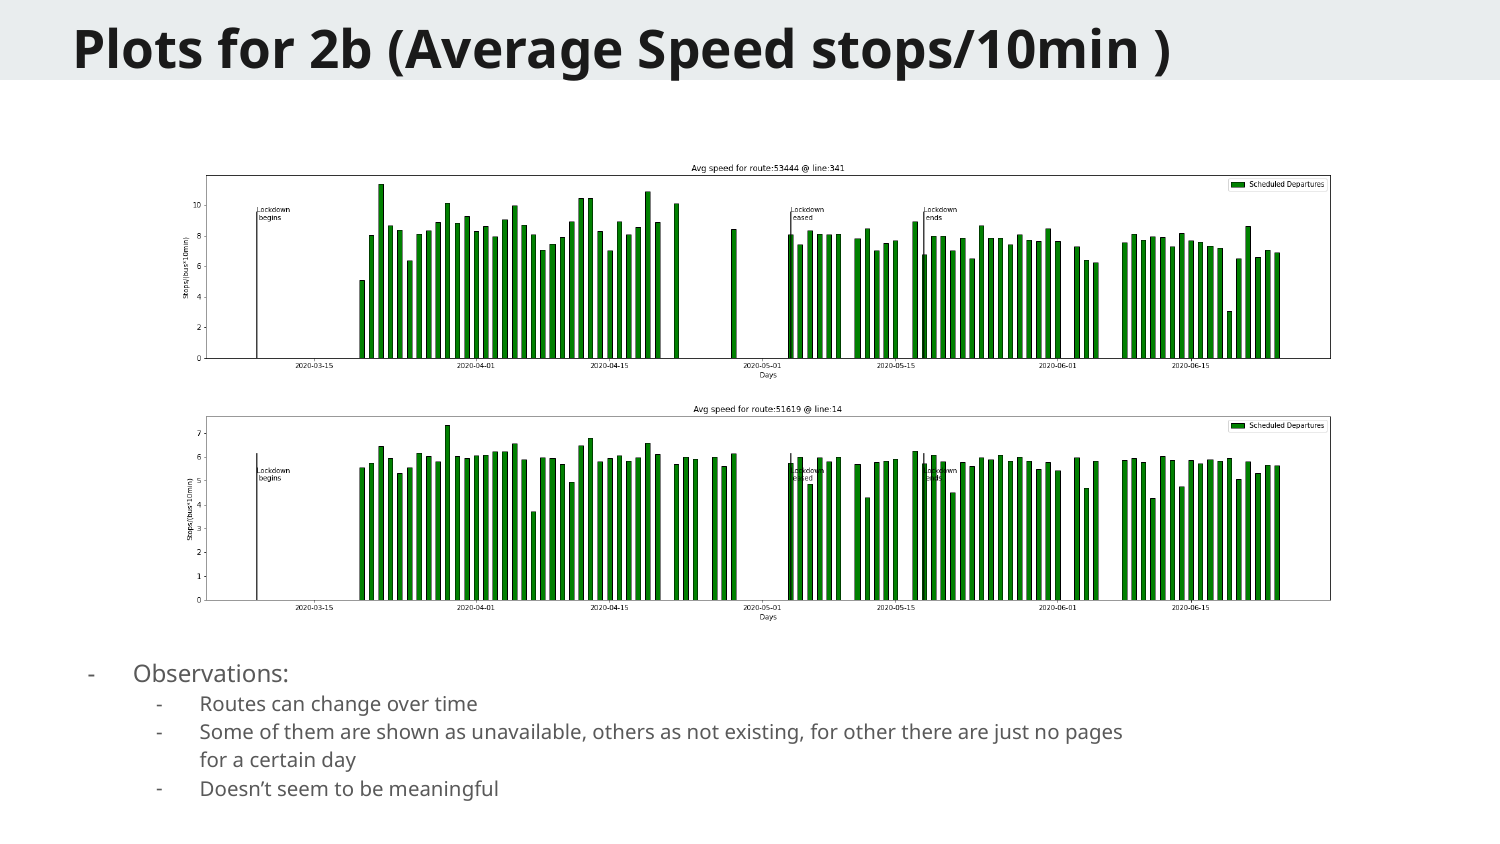

# Plots for 2b (Average Speed stops/10min )
Observations:
Routes can change over time
Some of them are shown as unavailable, others as not existing, for other there are just no pages for a certain day
Doesn’t seem to be meaningful